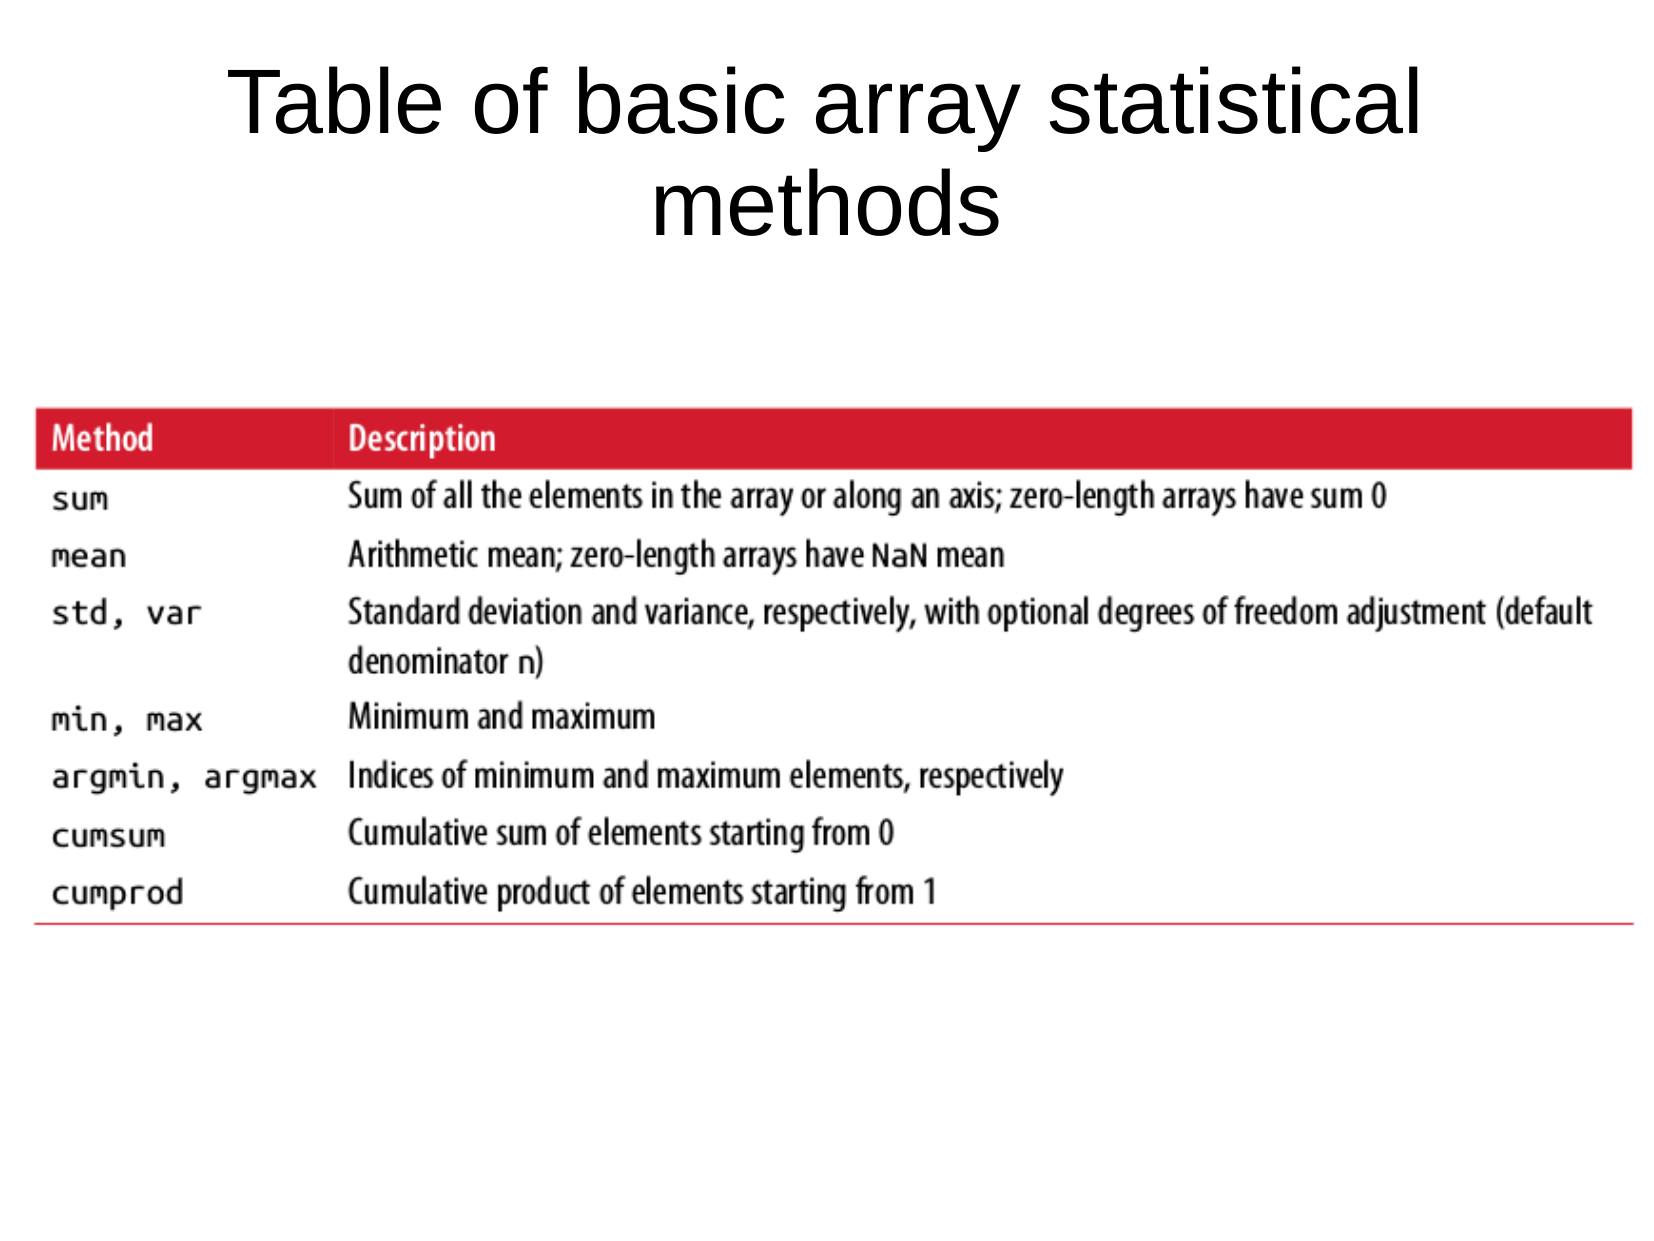

# Table of basic array statistical methods